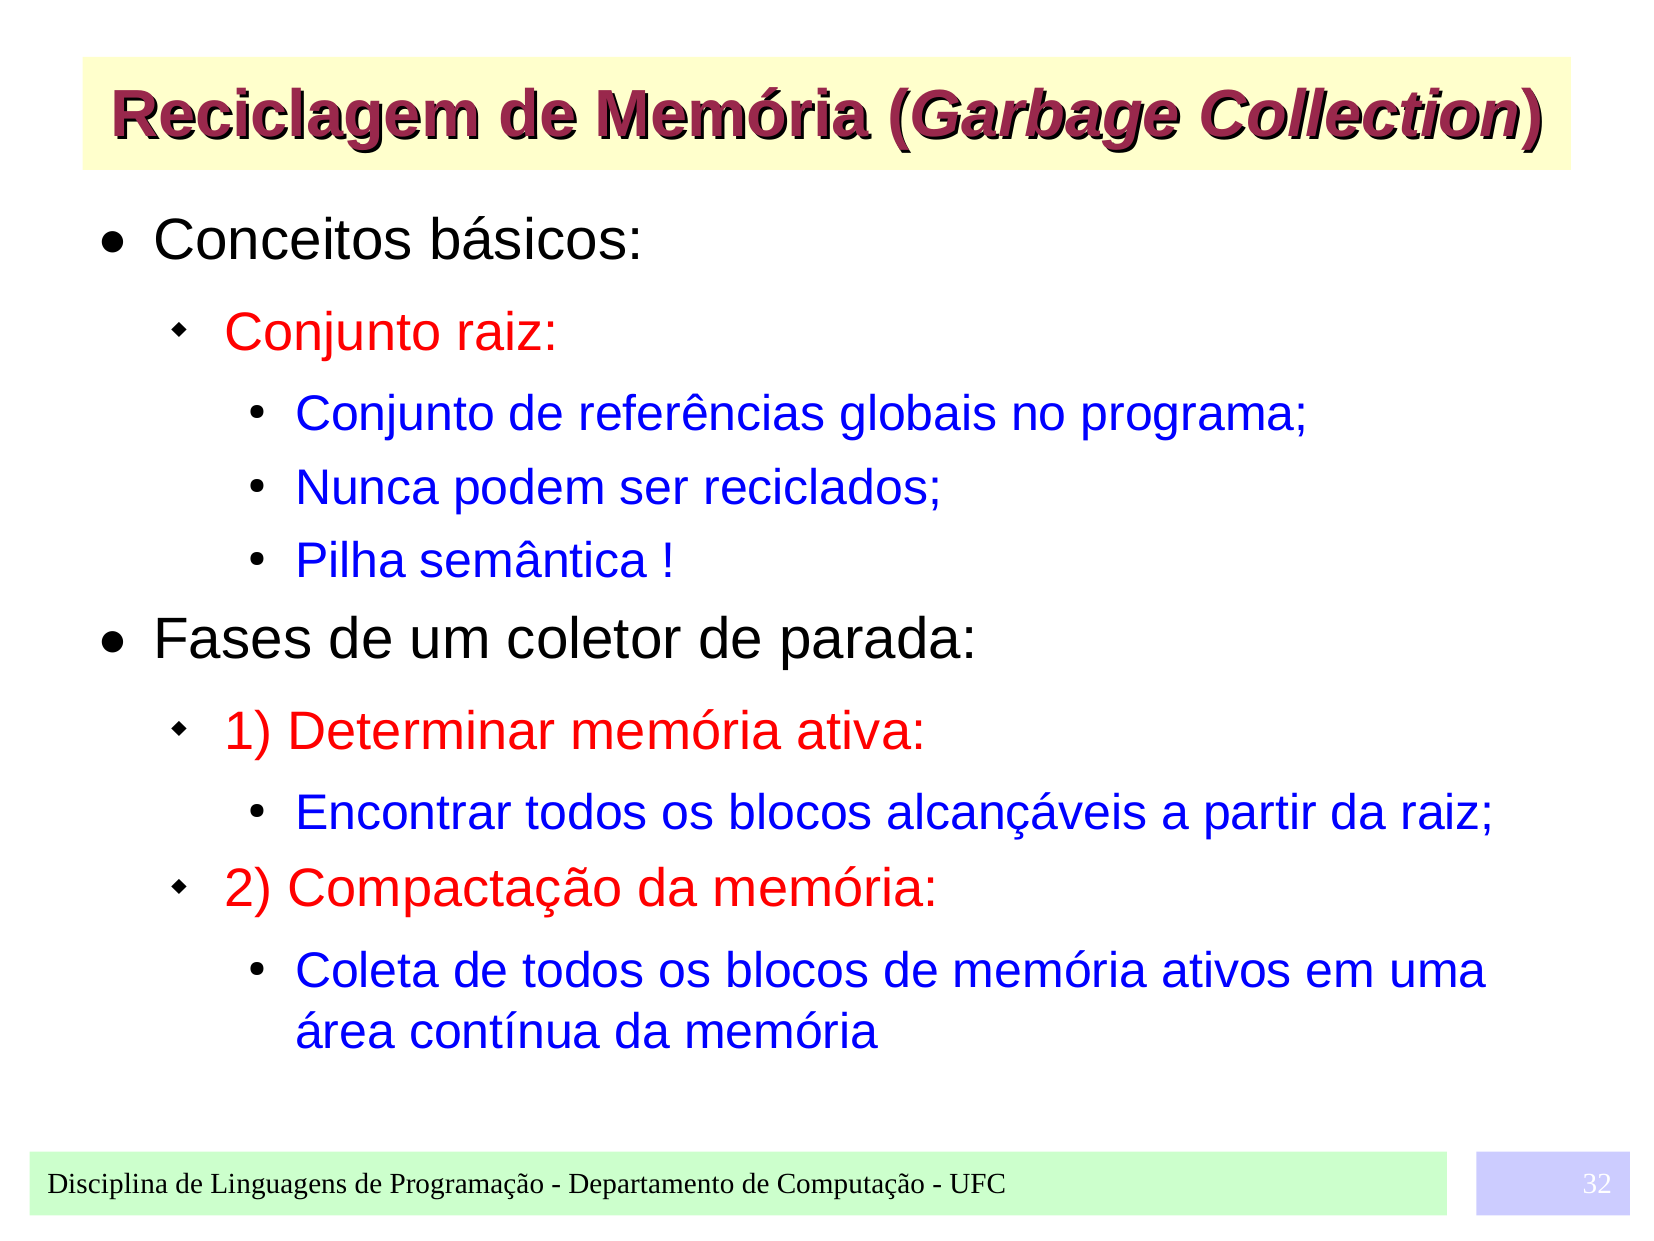

# Reciclagem de Memória (Garbage Collection)
Conceitos básicos:
Conjunto raiz:
Conjunto de referências globais no programa;
Nunca podem ser reciclados;
Pilha semântica !
Fases de um coletor de parada:
1) Determinar memória ativa:
Encontrar todos os blocos alcançáveis a partir da raiz;
2) Compactação da memória:
Coleta de todos os blocos de memória ativos em uma área contínua da memória
Disciplina de Linguagens de Programação - Departamento de Computação - UFC
32